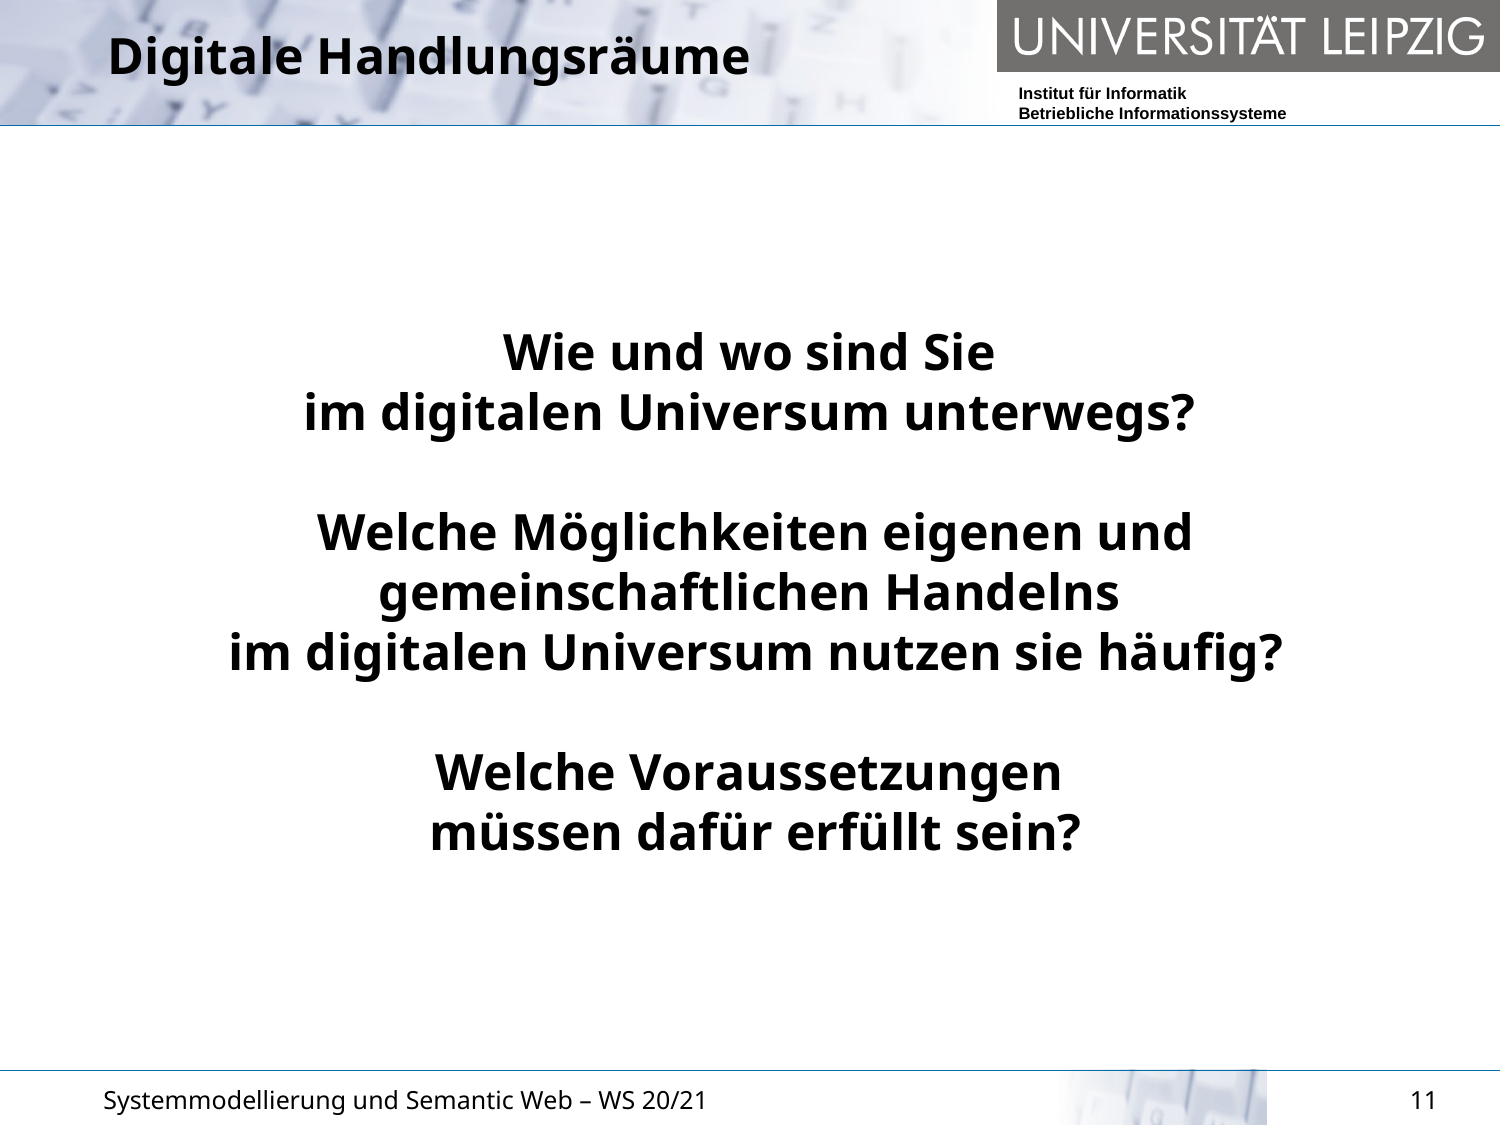

Digitale Handlungsräume
Wie und wo sind Sie
im digitalen Universum unterwegs?
Welche Möglichkeiten eigenen und gemeinschaftlichen Handelns
im digitalen Universum nutzen sie häufig?
Welche Voraussetzungen
müssen dafür erfüllt sein?
Systemmodellierung und Semantic Web – WS 20/21
11